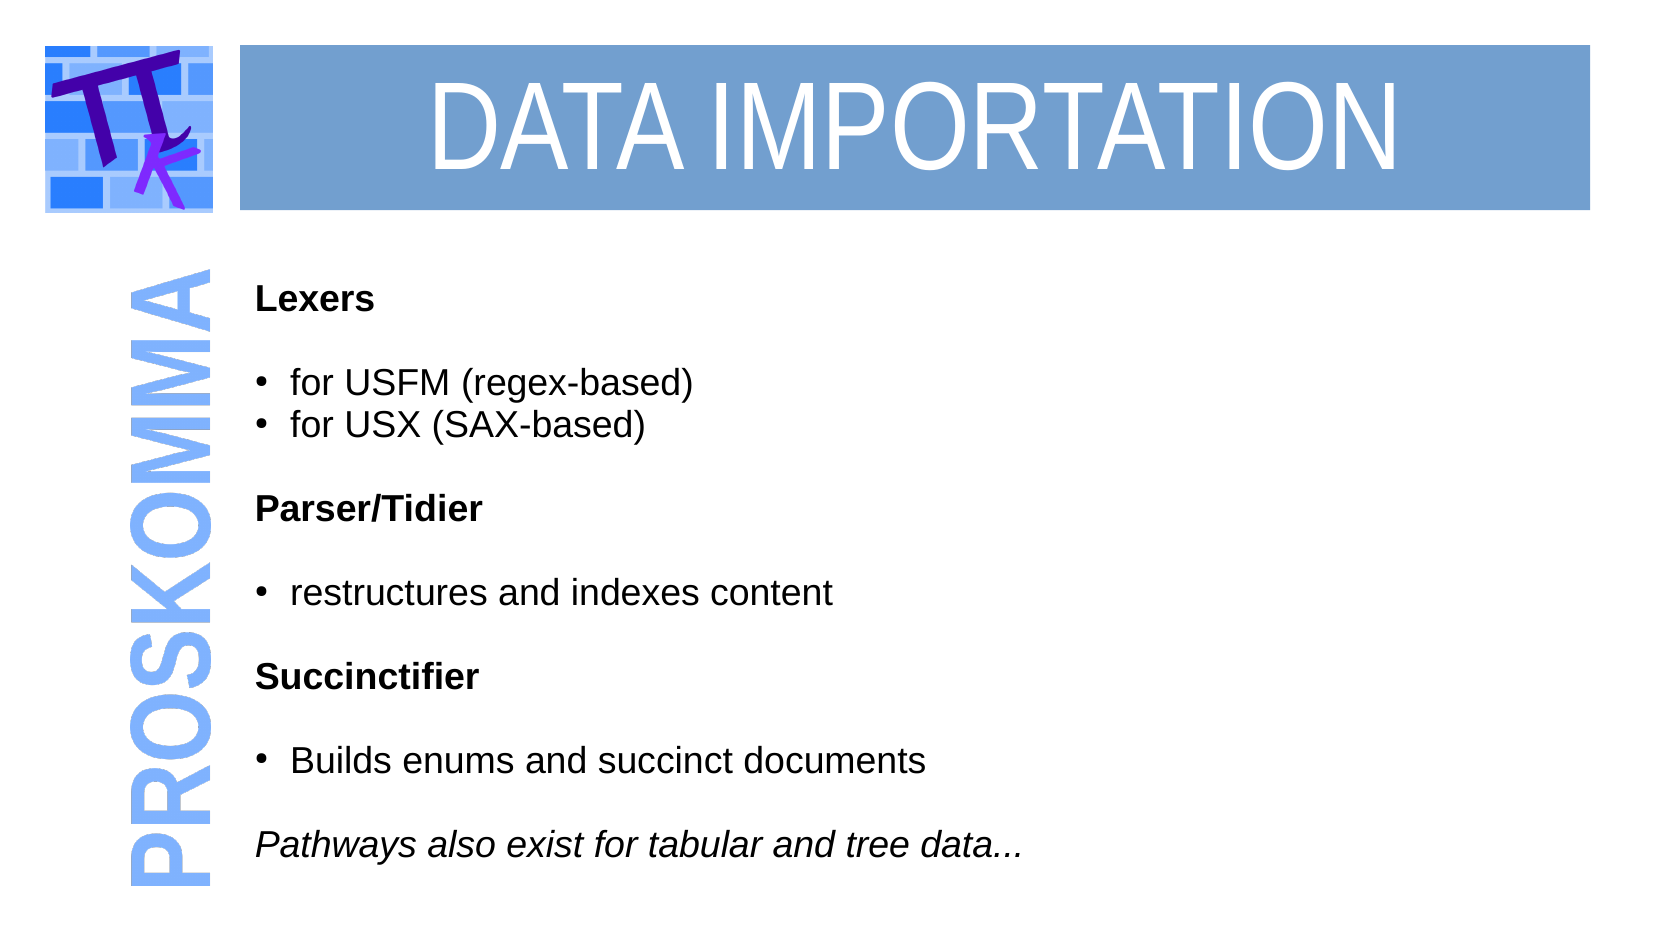

DATA IMPORTATION
Lexers
for USFM (regex-based)
for USX (SAX-based)
Parser/Tidier
restructures and indexes content
Succinctifier
Builds enums and succinct documents
Pathways also exist for tabular and tree data...